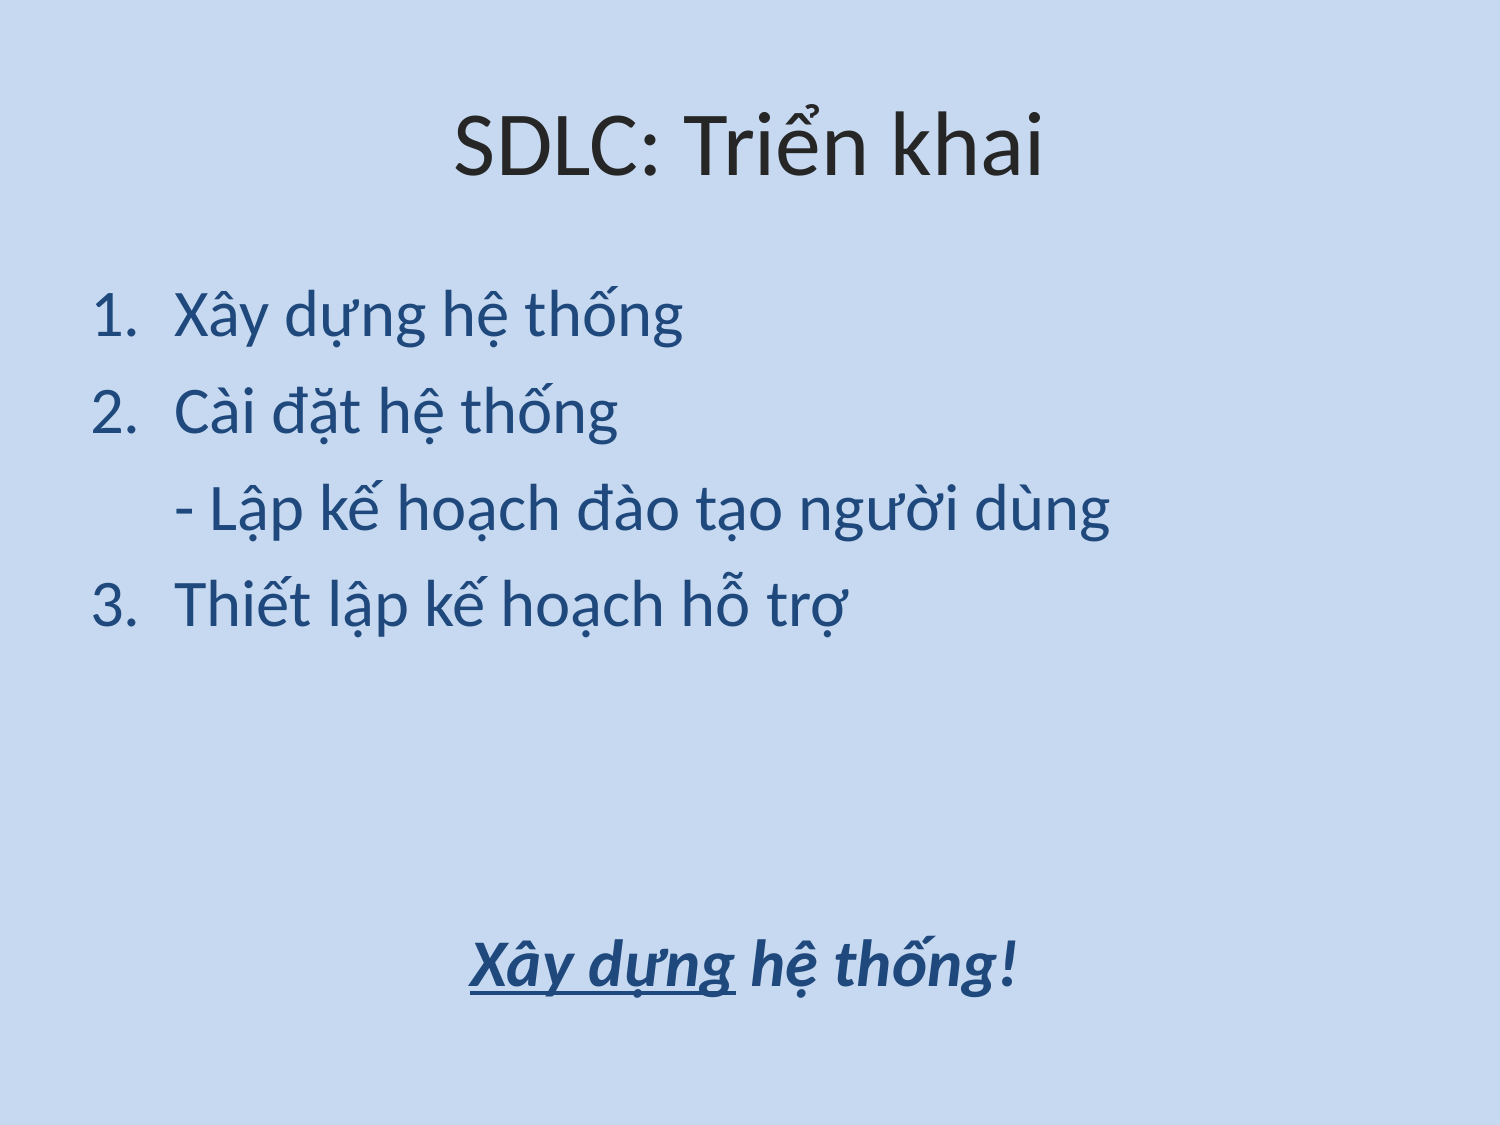

# SDLC: Triển khai
Xây dựng hệ thống
Cài đặt hệ thống
- Lập kế hoạch đào tạo người dùng
Thiết lập kế hoạch hỗ trợ
Xây dựng hệ thống!